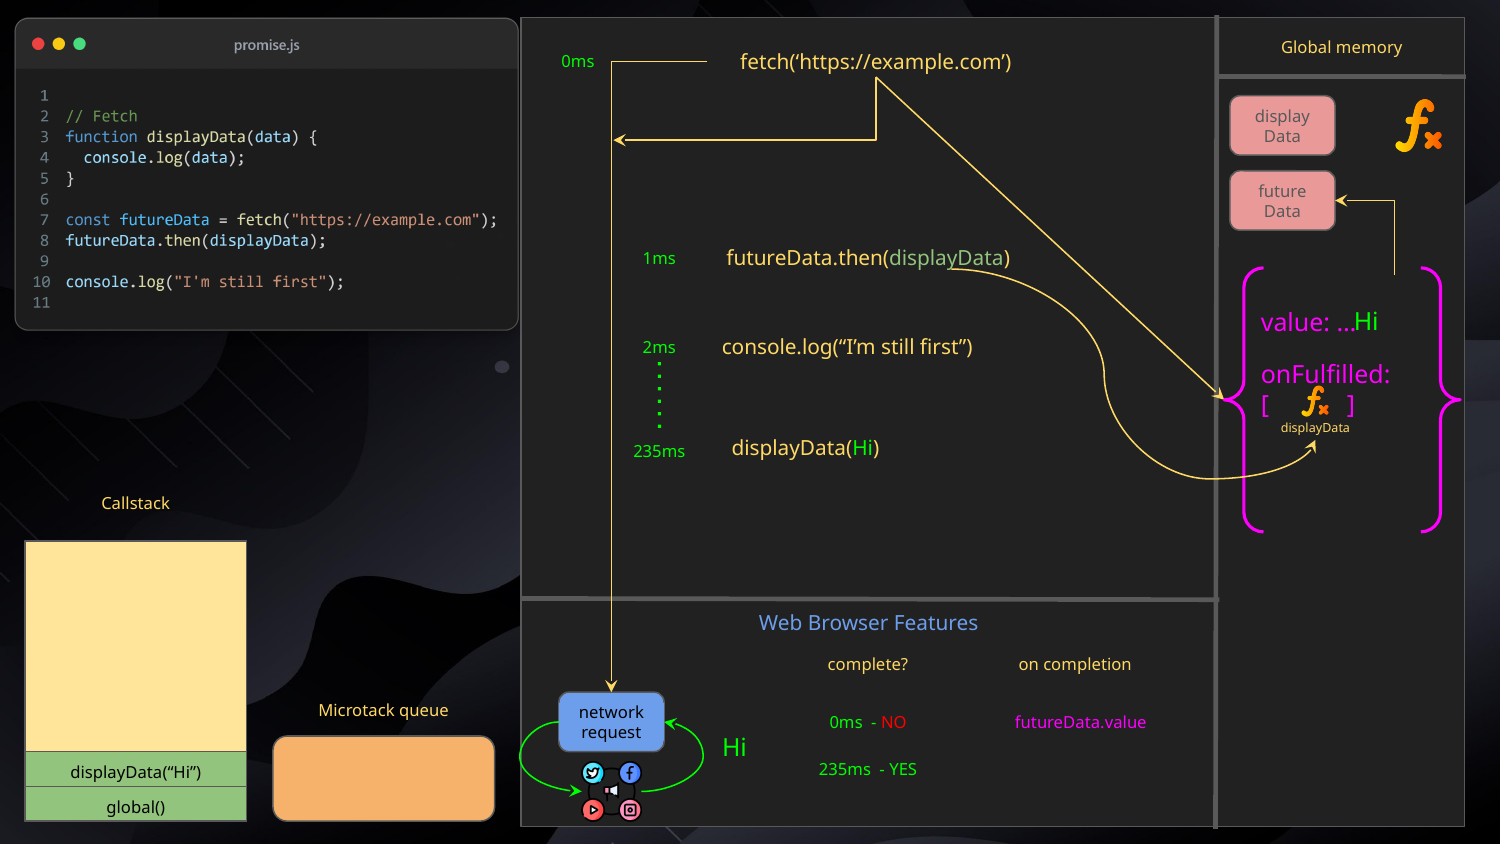

Global memory
Web Browser Features
complete?
on completion
0ms
fetch(‘https://example.com’)
display
Data
future
Data
futureData.then(displayData)
1ms
value: …
onFulfilled:
[ ]
Hi
2ms
console.log(“I’m still first”)
displayData
displayData(Hi)
235ms
Callstack
Microtack queue
network
request
0ms - NO
futureData.value
Hi
fetch()
displayData(“Hi”)
235ms - YES
global()